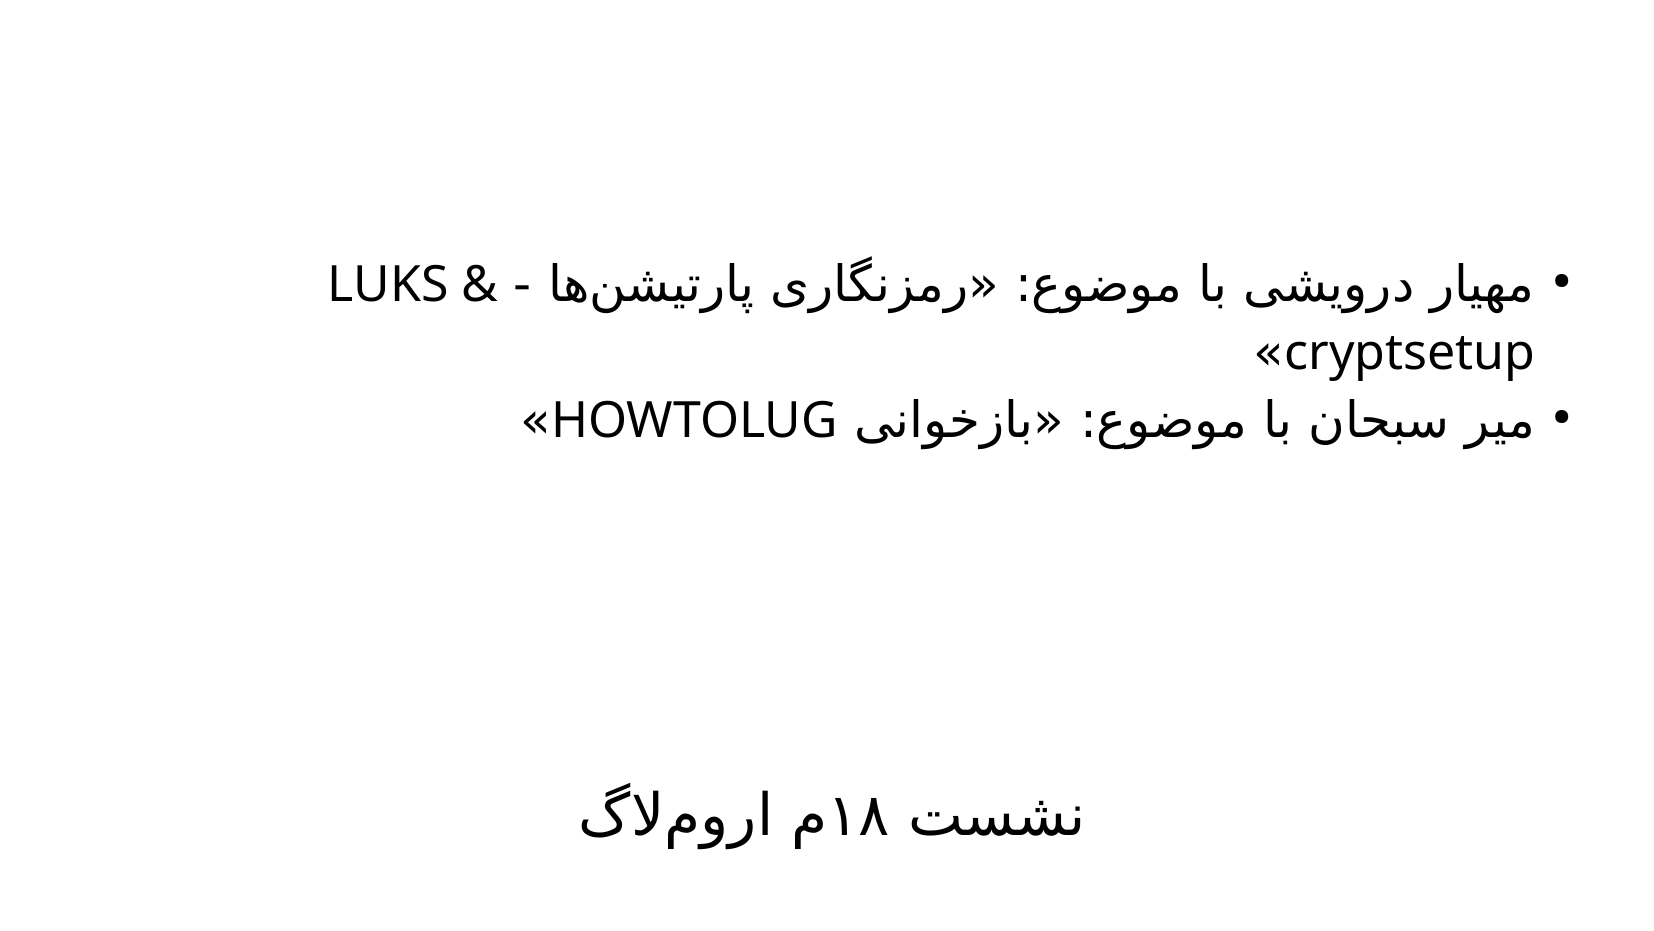

# مهیار درویشی با موضوع: «رمزنگاری پارتیشن‌ها - LUKS & cryptsetup»
میر سبحان با موضوع: «بازخوانی HOWTOLUG»
نشست ۱۸م اروم‌لاگ